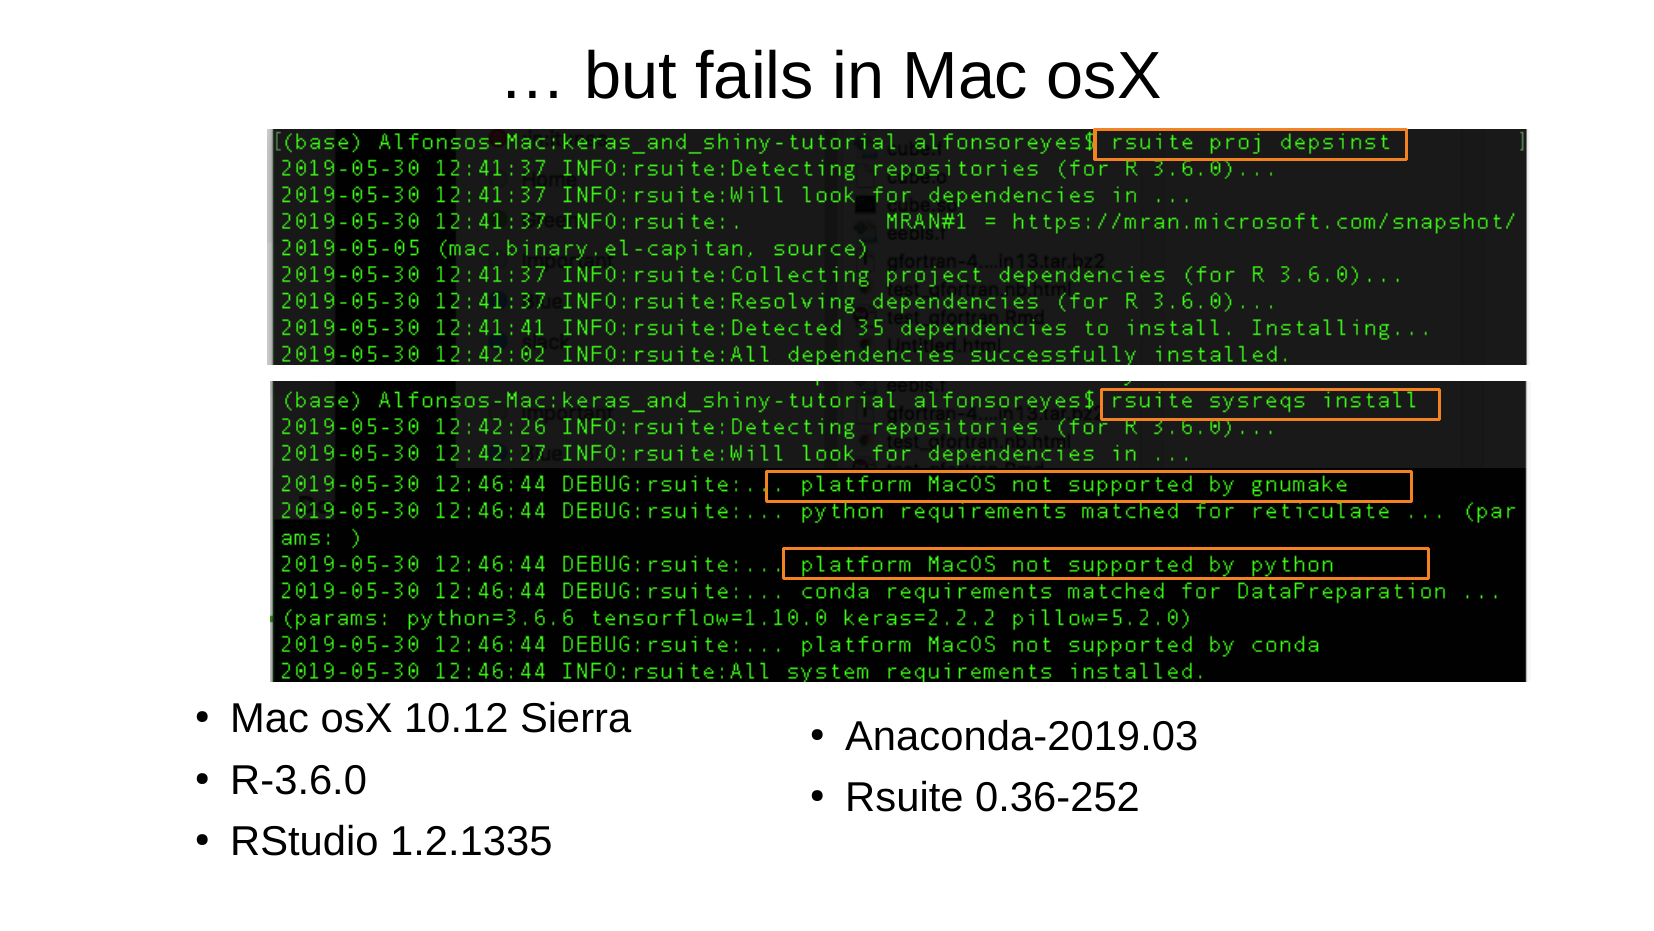

# … but fails in Mac osX
Mac osX 10.12 Sierra
R-3.6.0
RStudio 1.2.1335
Anaconda-2019.03
Rsuite 0.36-252